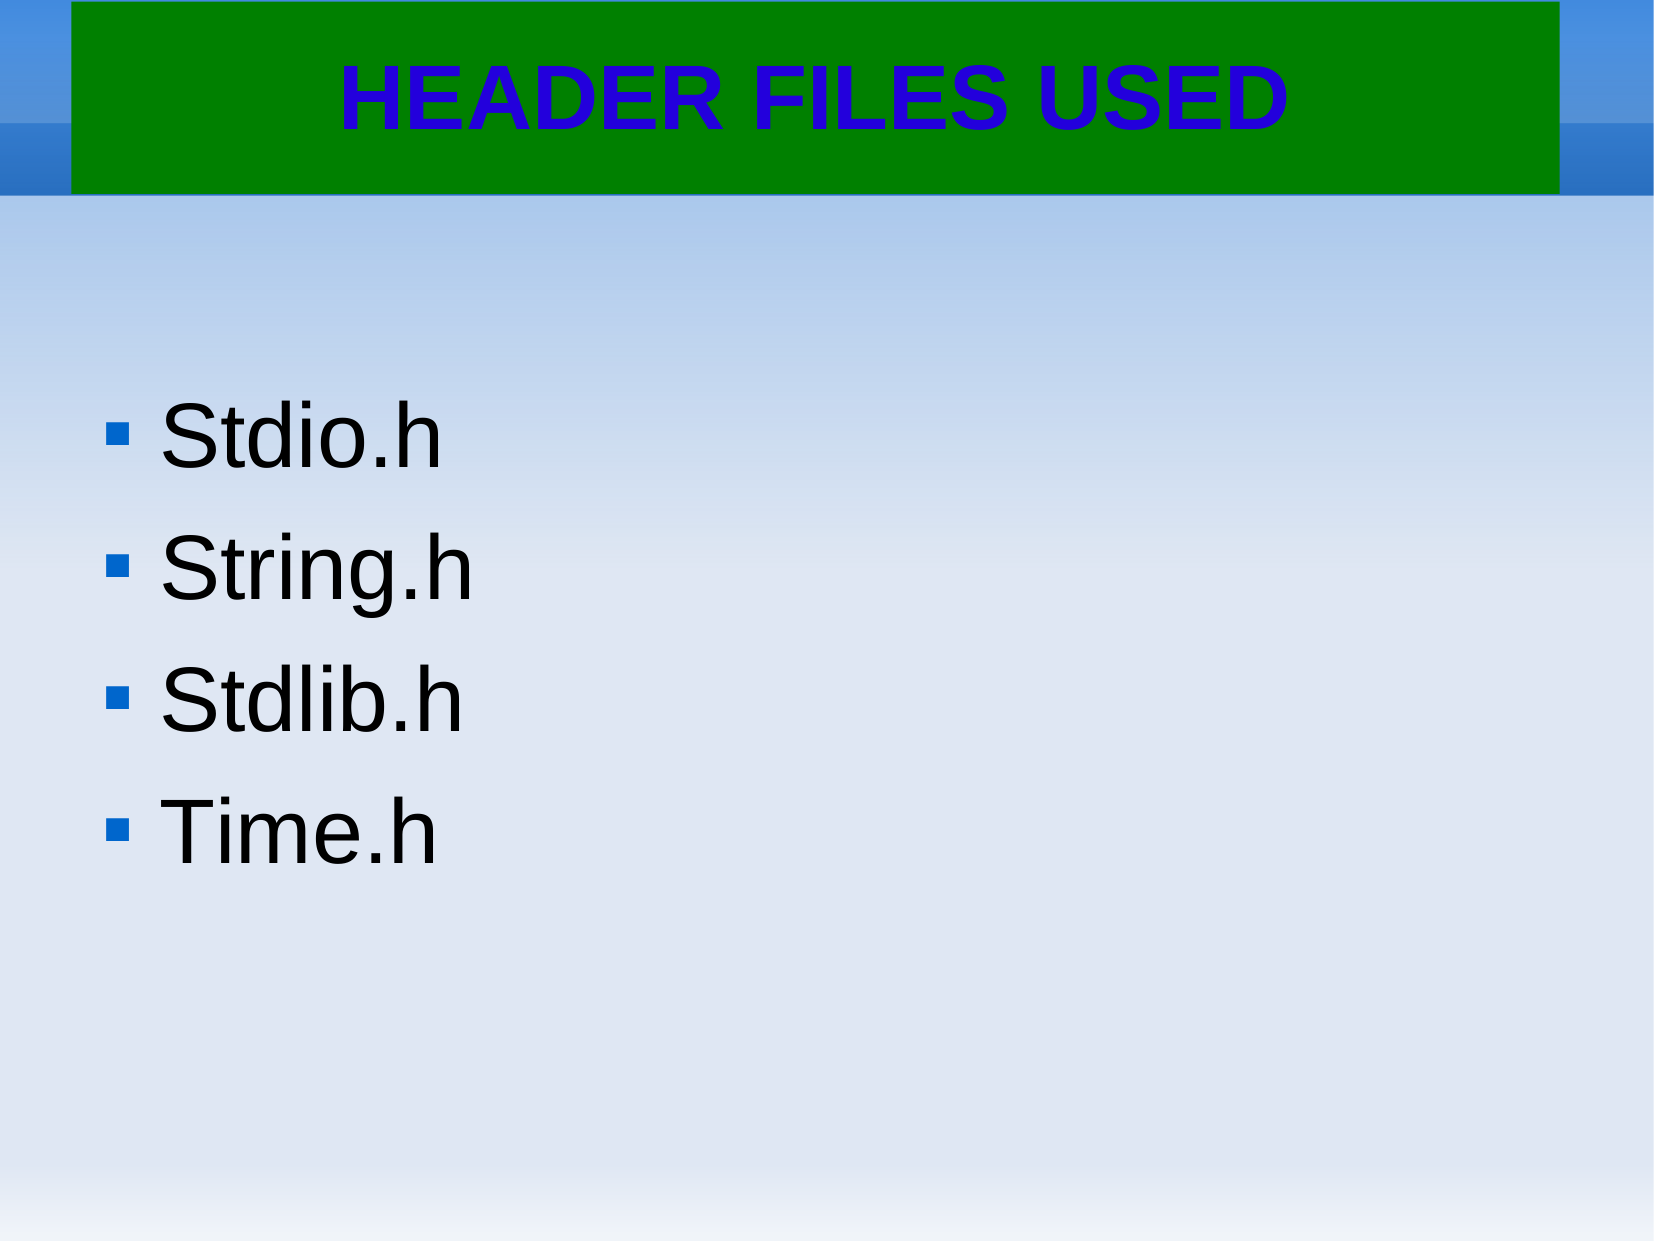

# HEADER FILES USED
Stdio.h
String.h
Stdlib.h
Time.h